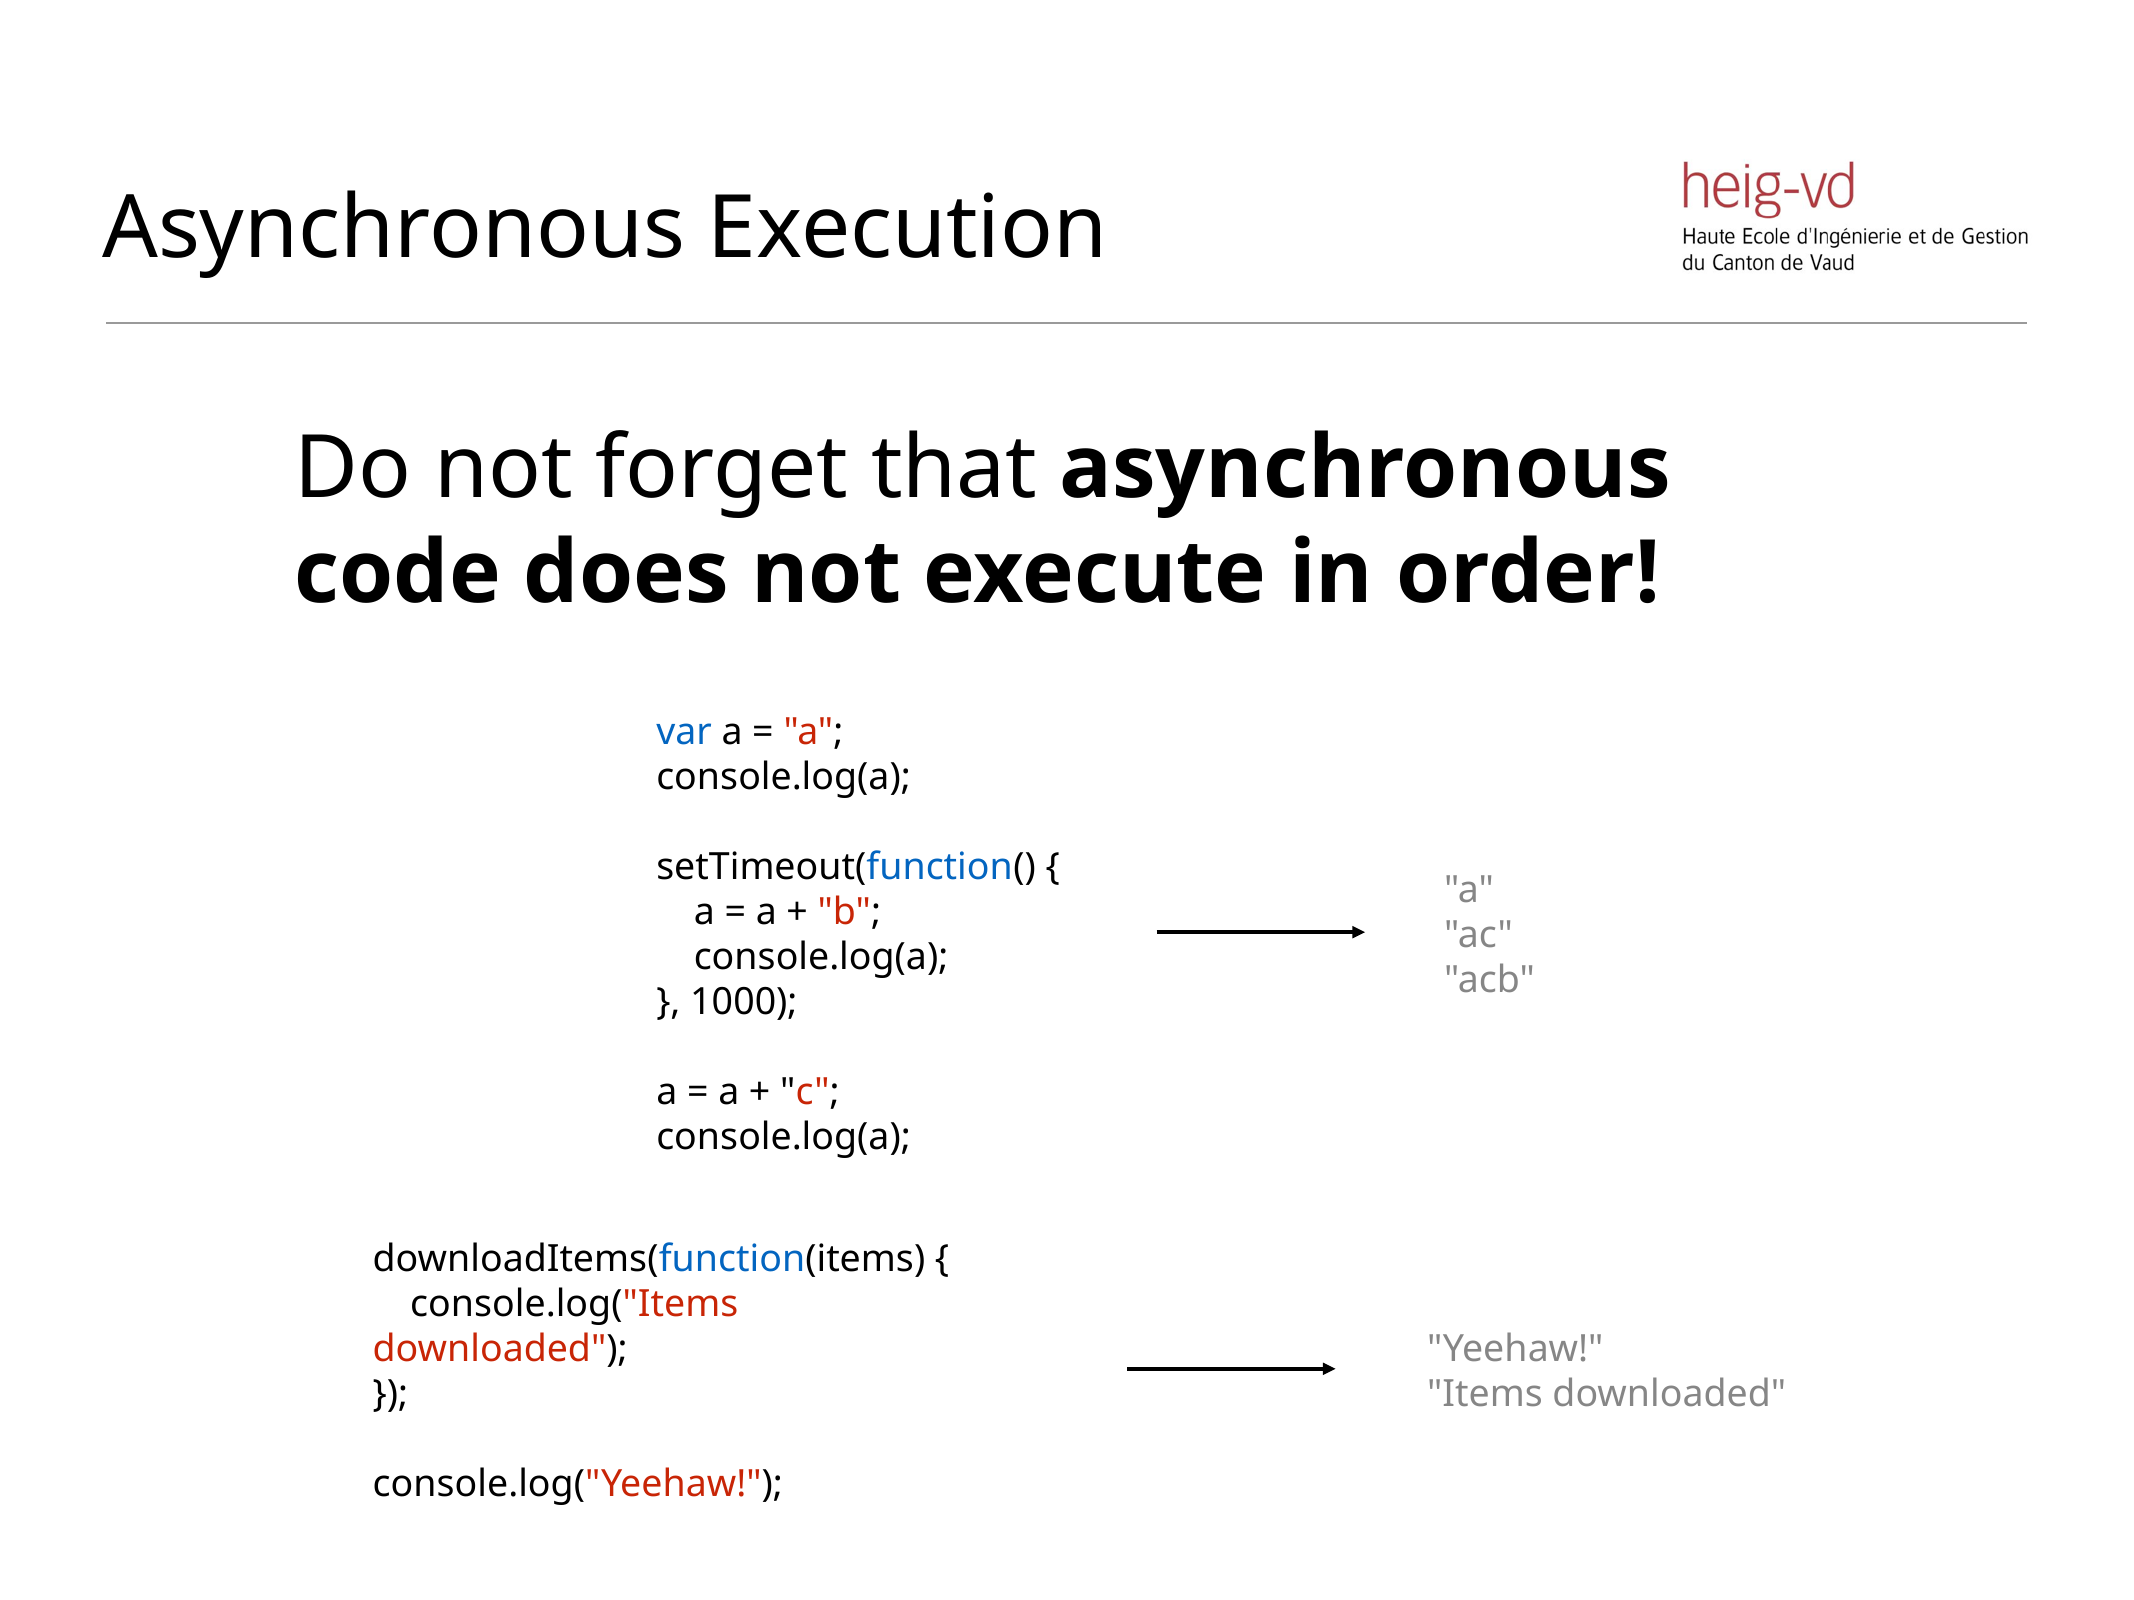

# Asynchronous Execution
Do not forget that asynchronous code does not execute in order!
var a = "a";
console.log(a);
setTimeout(function() {
a = a + "b";
console.log(a);
}, 1000);
a = a + "c";
console.log(a);
"a"
"ac"
"acb"
downloadItems(function(items) {
console.log("Items downloaded");
});
console.log("Yeehaw!");
"Yeehaw!"
"Items downloaded"